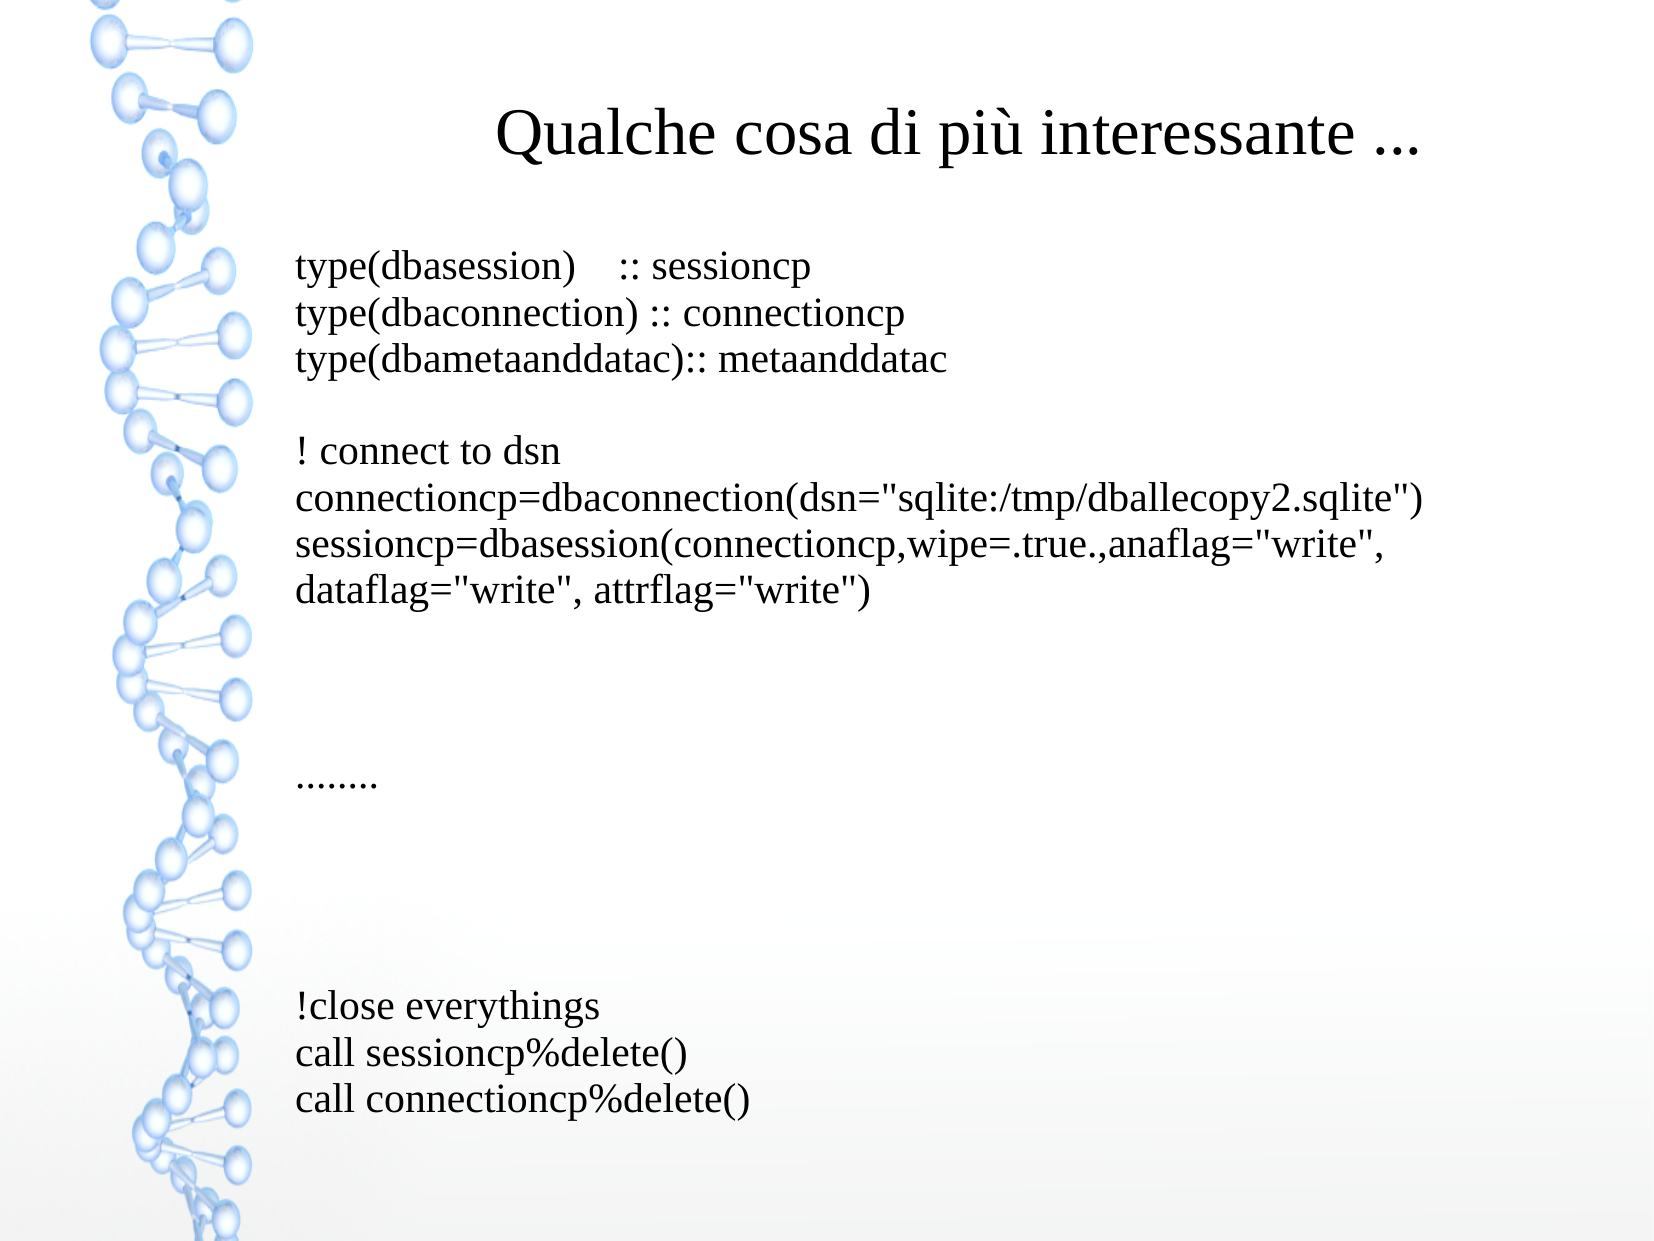

# Qualche cosa di più interessante ...
type(dbasession) :: sessioncp
type(dbaconnection) :: connectioncp
type(dbametaanddatac):: metaanddatac
! connect to dsn
connectioncp=dbaconnection(dsn="sqlite:/tmp/dballecopy2.sqlite")
sessioncp=dbasession(connectioncp,wipe=.true.,anaflag="write", dataflag="write", attrflag="write")
........
!close everythings
call sessioncp%delete()
call connectioncp%delete()